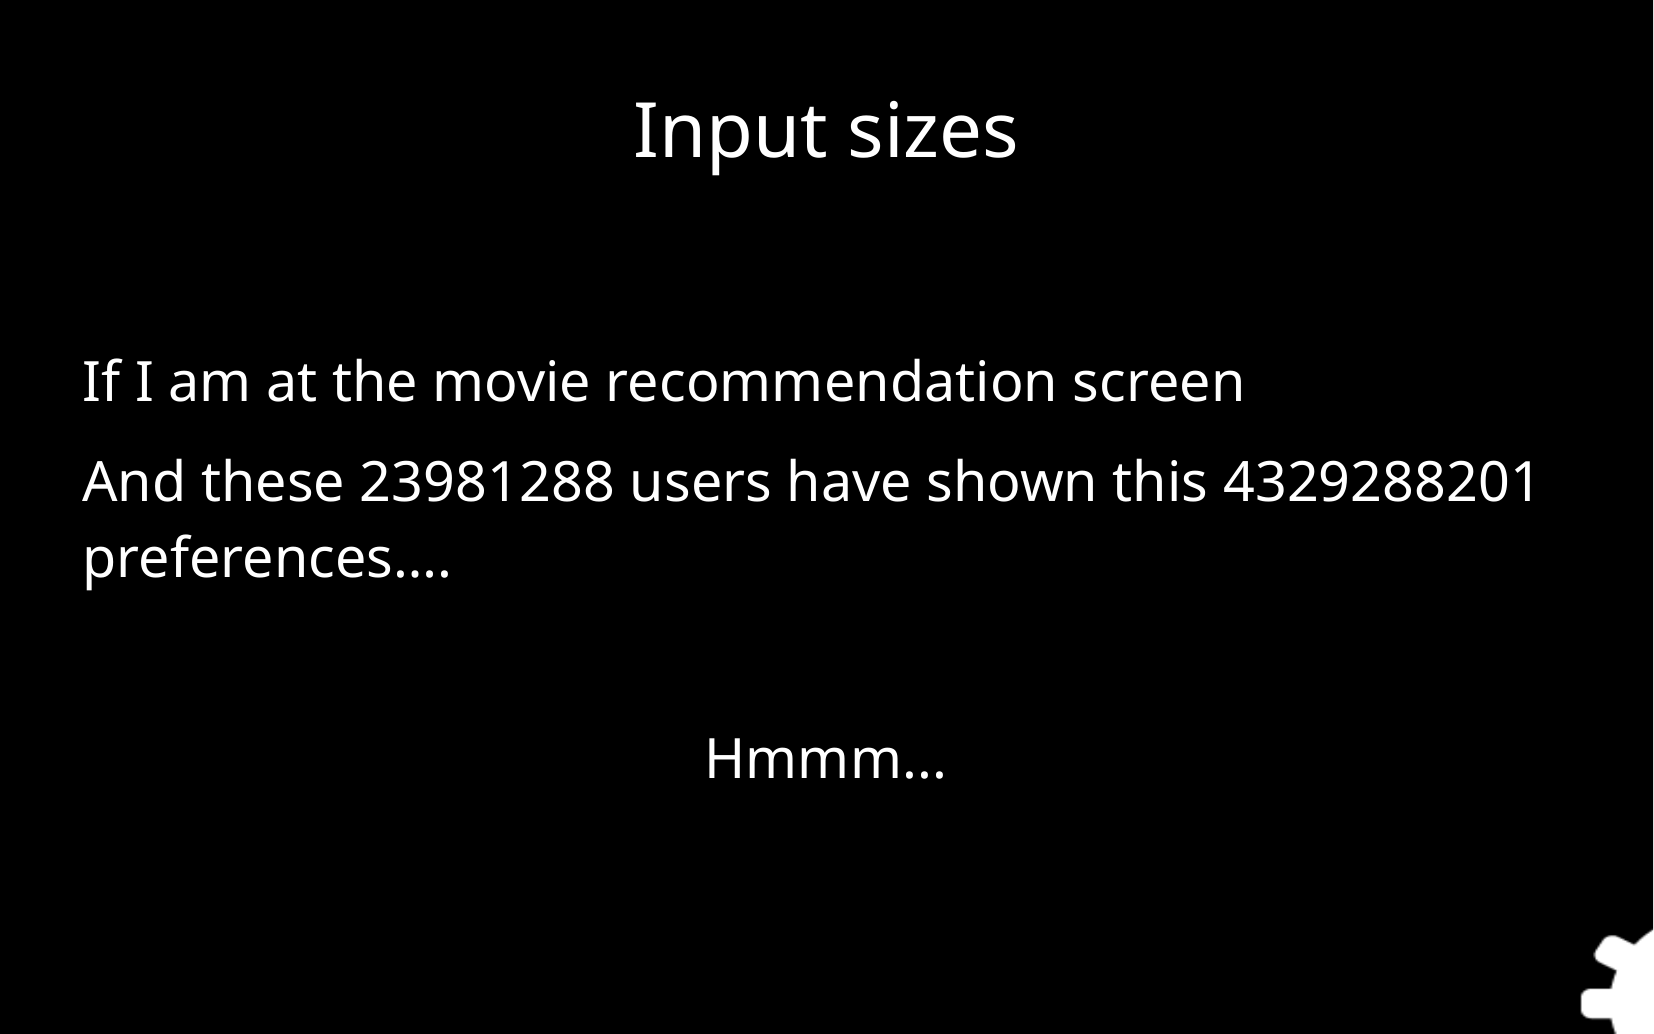

# Input sizes
If I am at the movie recommendation screen
And these 23981288 users have shown this 4329288201 preferences….
Hmmm...